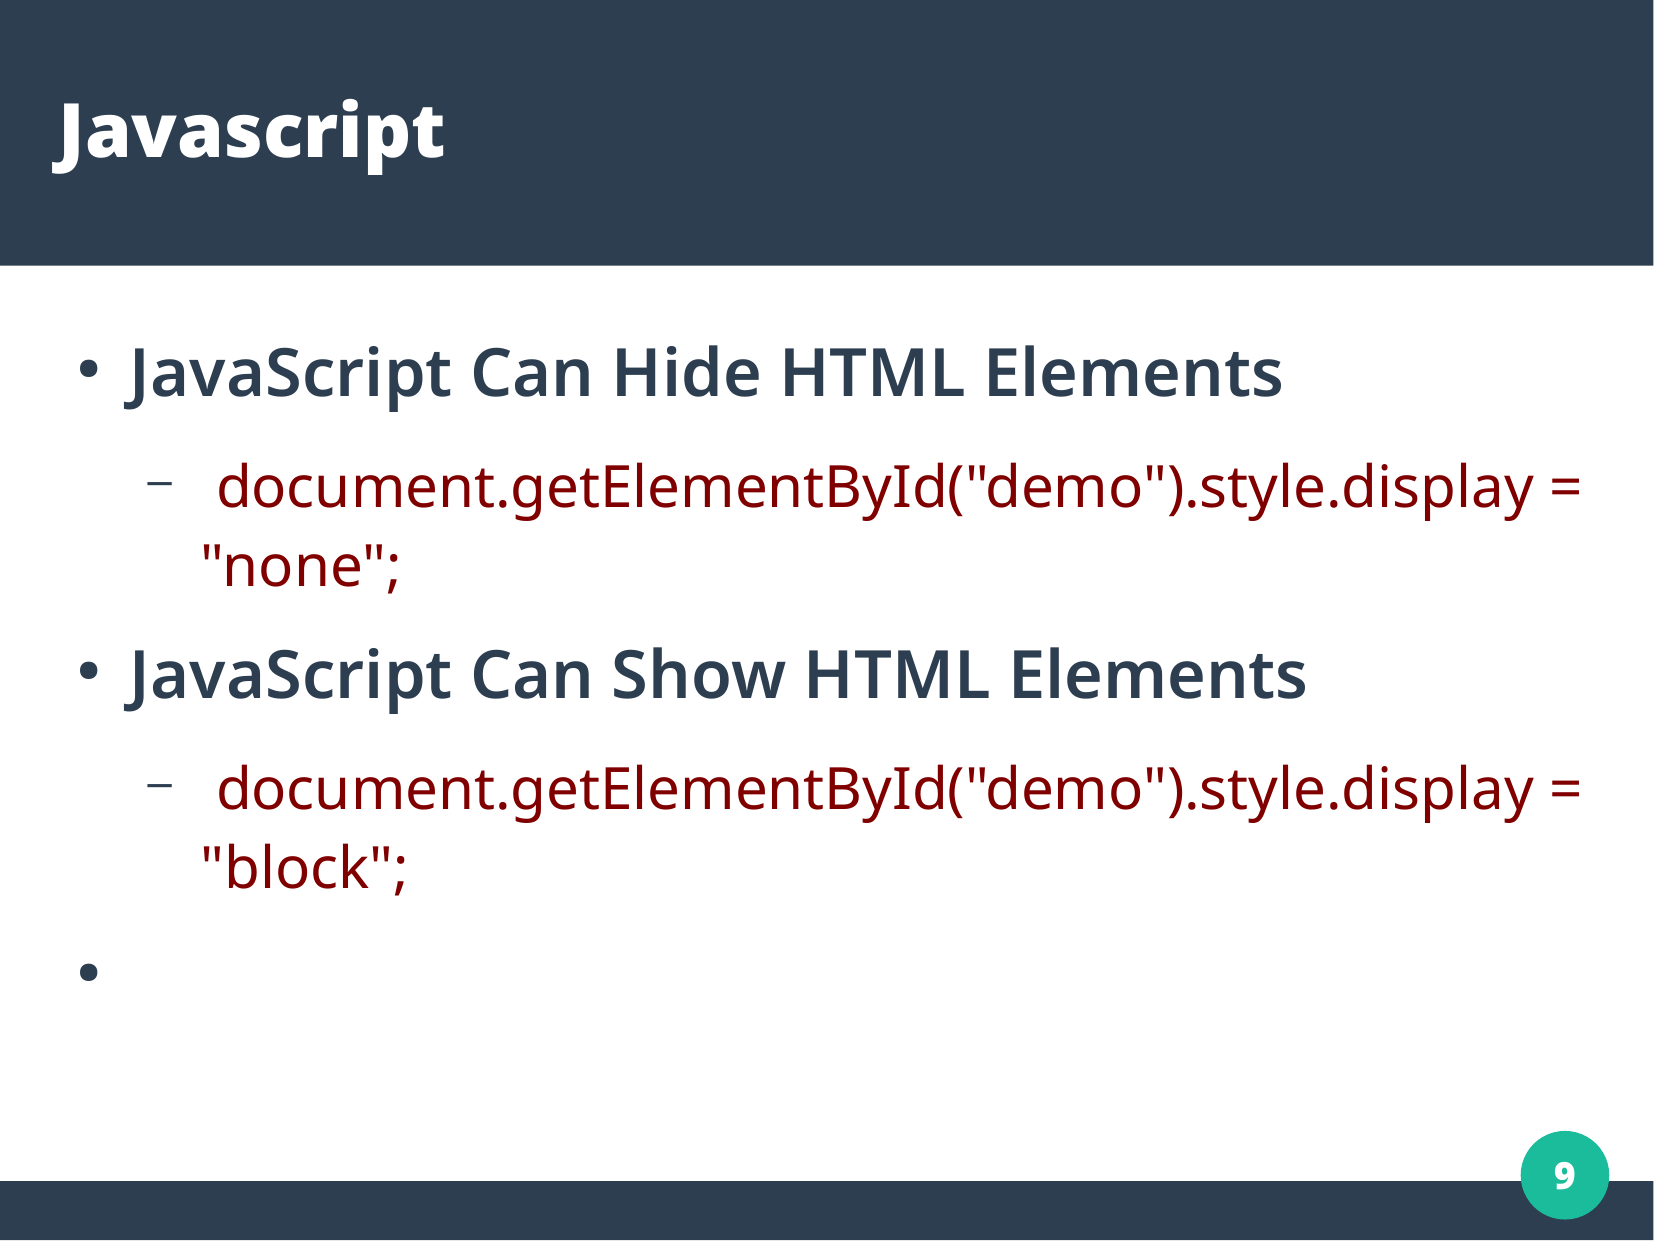

# Javascript
JavaScript Can Hide HTML Elements
 document.getElementById("demo").style.display = "none";
JavaScript Can Show HTML Elements
 document.getElementById("demo").style.display = "block";
9